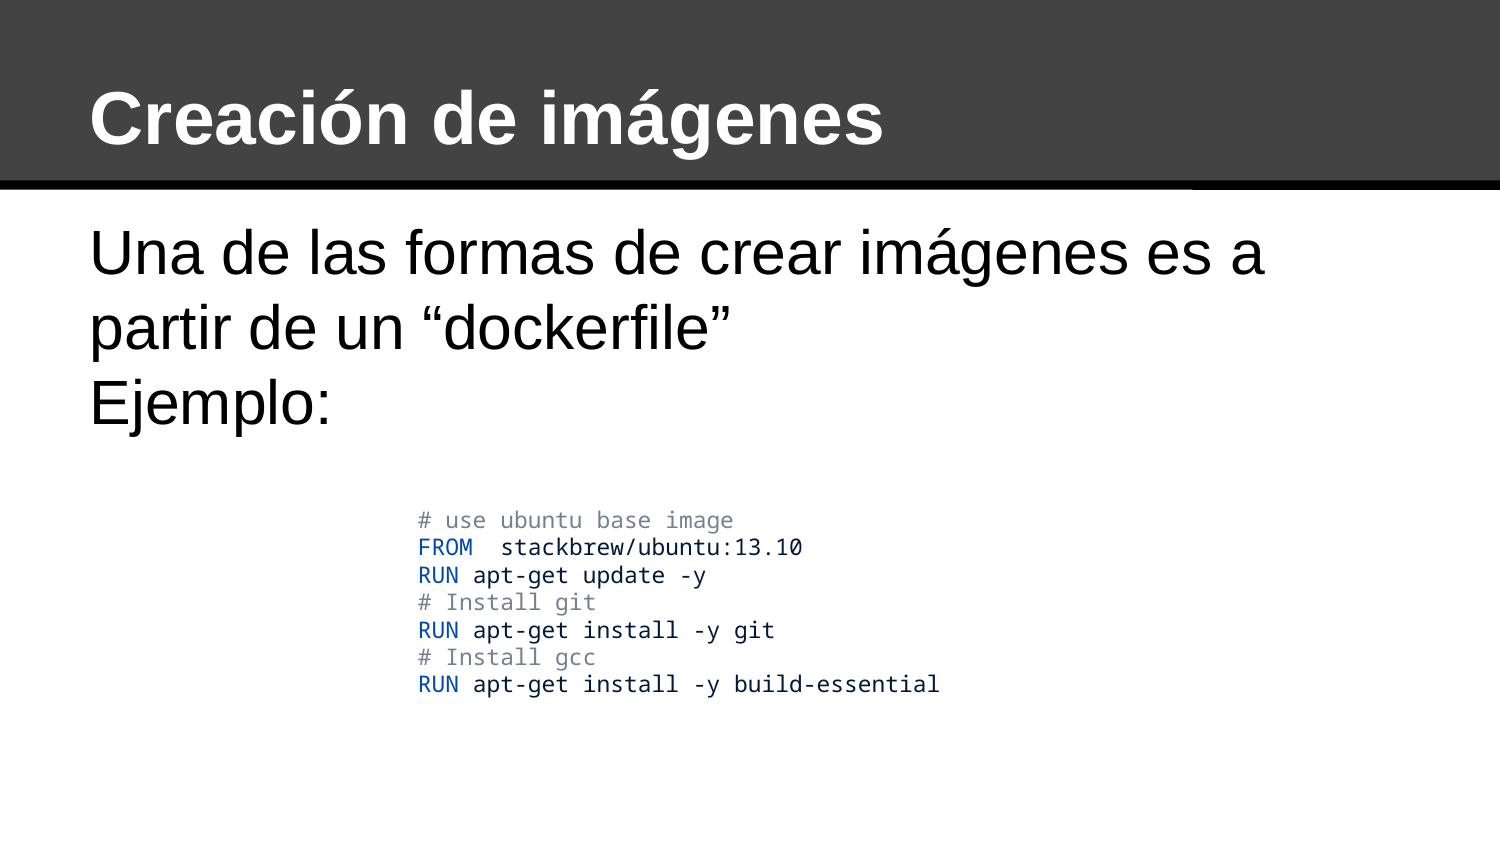

Creación de imágenes
Una de las formas de crear imágenes es a partir de un “dockerfile”
Ejemplo:
# use ubuntu base image
FROM stackbrew/ubuntu:13.10
RUN apt-get update -y
# Install git
RUN apt-get install -y git
# Install gcc
RUN apt-get install -y build-essential